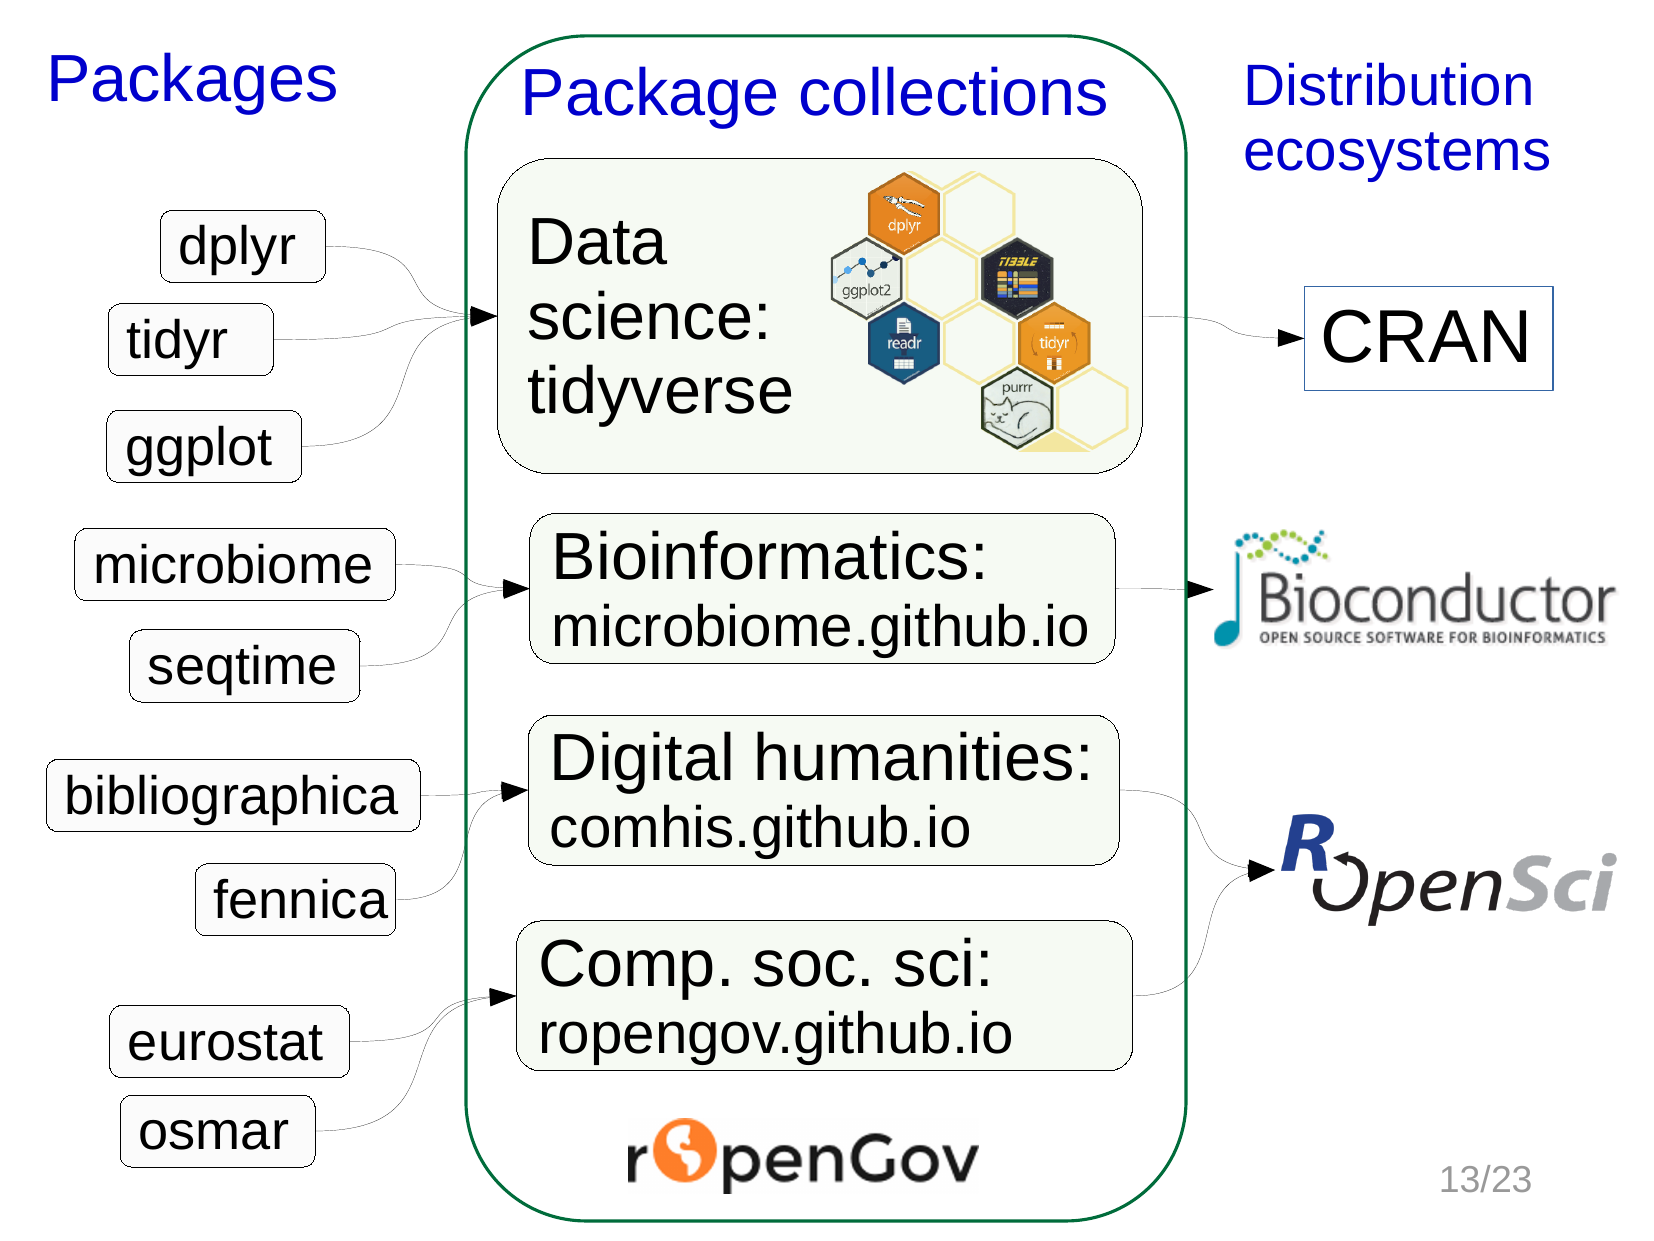

Packages
# Distribution ecosystems
Package collections
Data
science:
tidyverse
dplyr
CRAN
tidyr
ggplot
Bioinformatics:
microbiome.github.io
microbiome
seqtime
Digital humanities:
comhis.github.io
bibliographica
fennica
Comp. soc. sci:
ropengov.github.io
eurostat
osmar